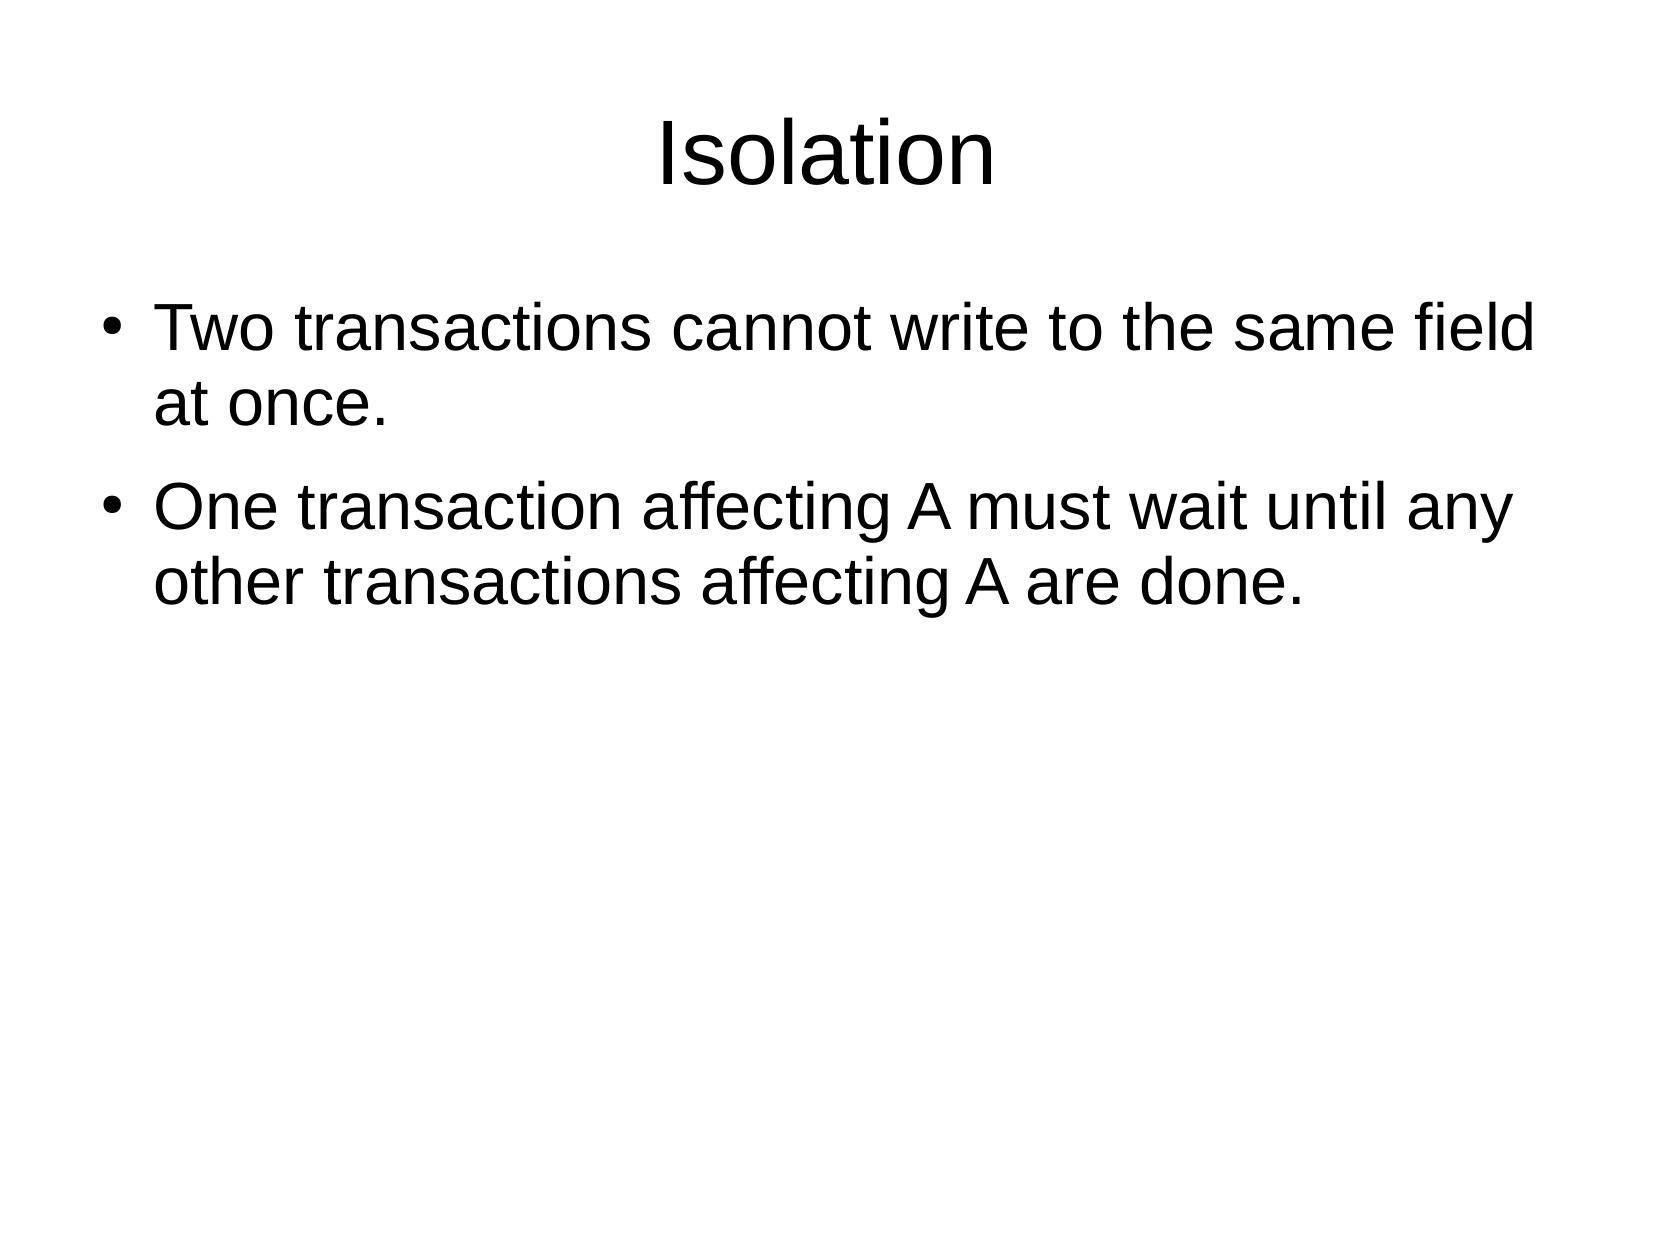

# Isolation
Two transactions cannot write to the same field at once.
One transaction affecting A must wait until any other transactions affecting A are done.